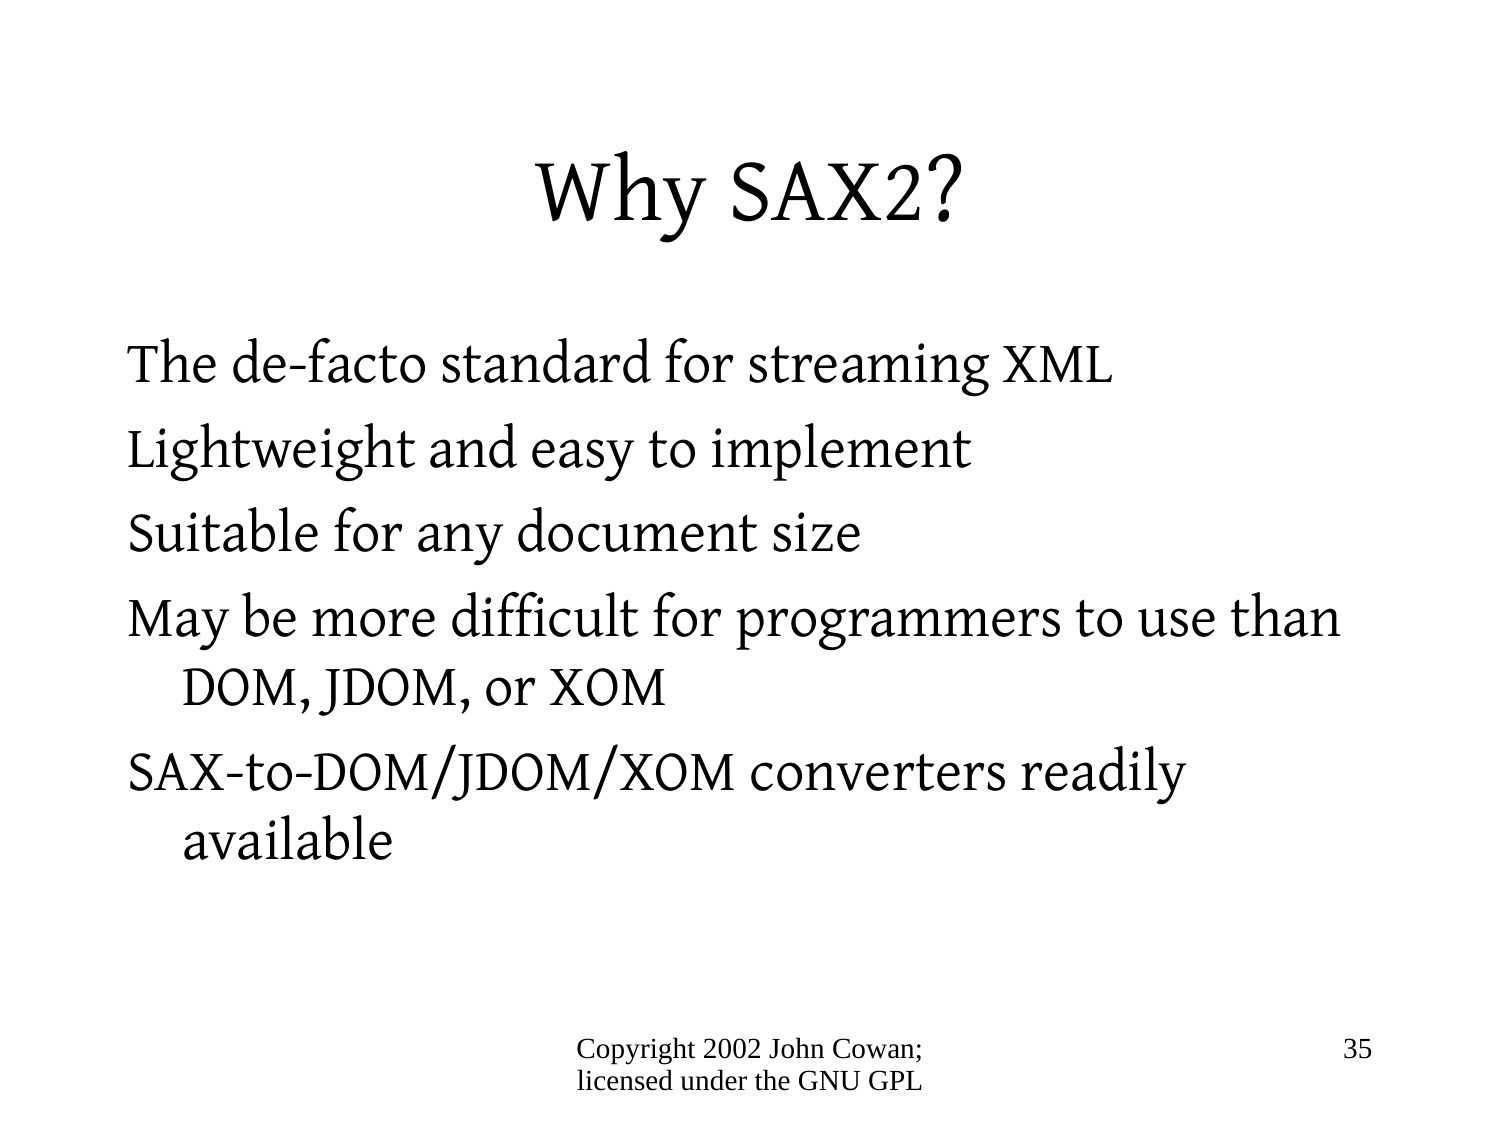

# Why SAX2?
The de-facto standard for streaming XML
Lightweight and easy to implement
Suitable for any document size
May be more difficult for programmers to use than DOM, JDOM, or XOM
SAX-to-DOM/JDOM/XOM converters readily available
Copyright 2002 John Cowan; licensed under the GNU GPL
35